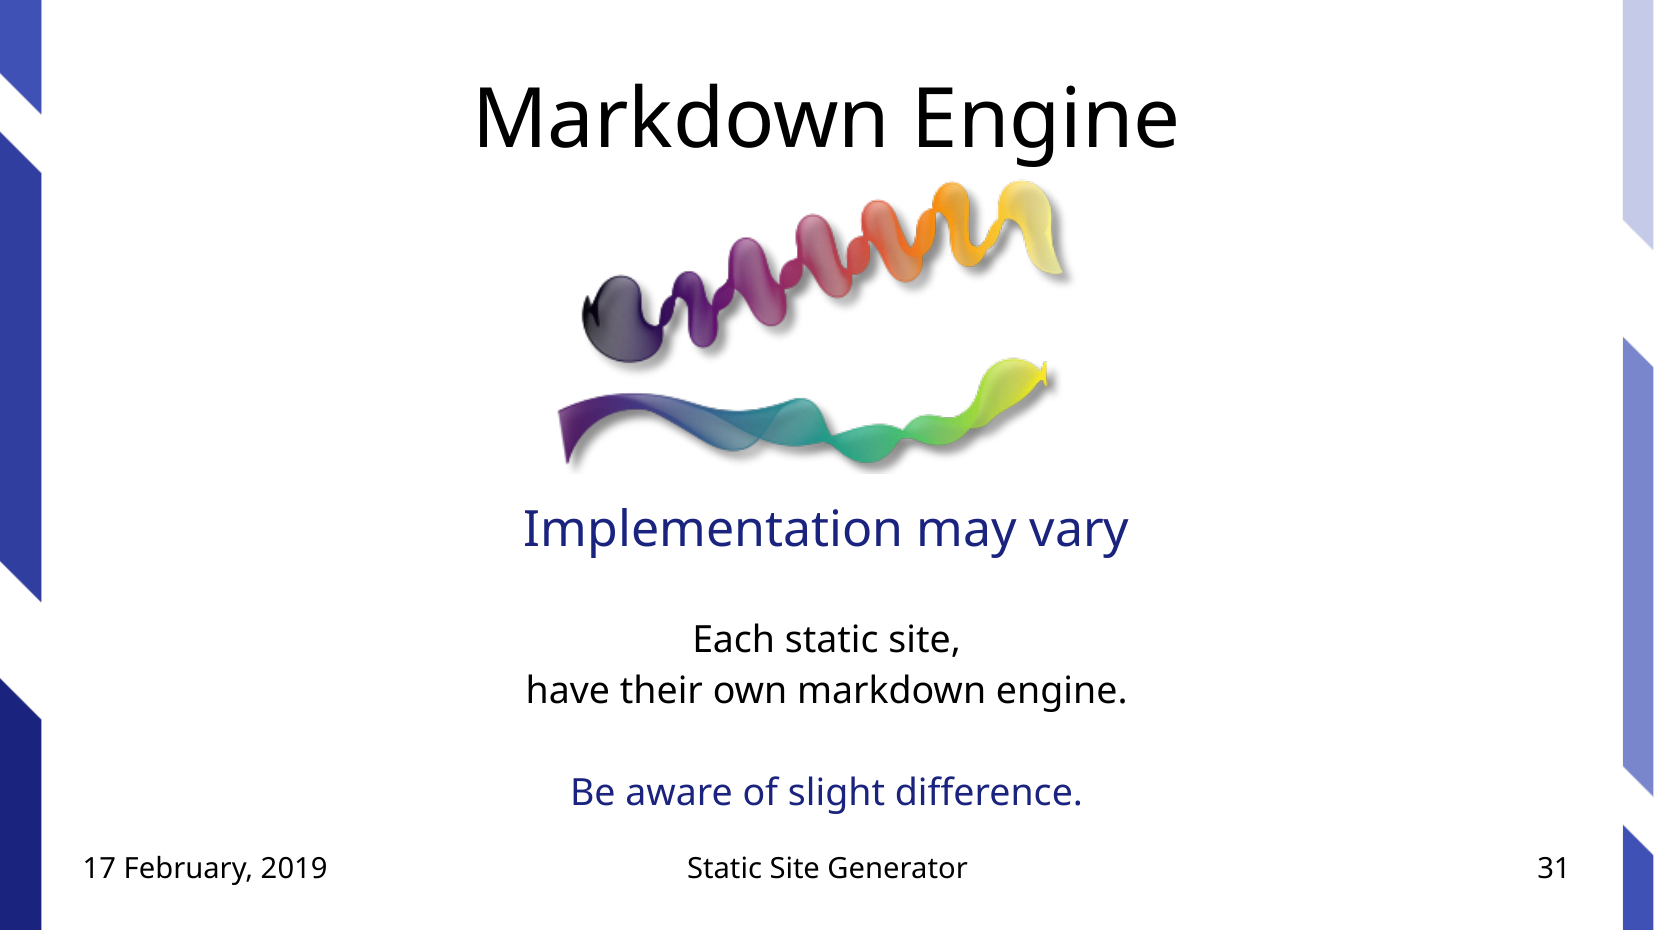

# Markdown Engine
Implementation may vary
Each static site,
have their own markdown engine.
Be aware of slight difference.
17 February, 2019
Static Site Generator
31